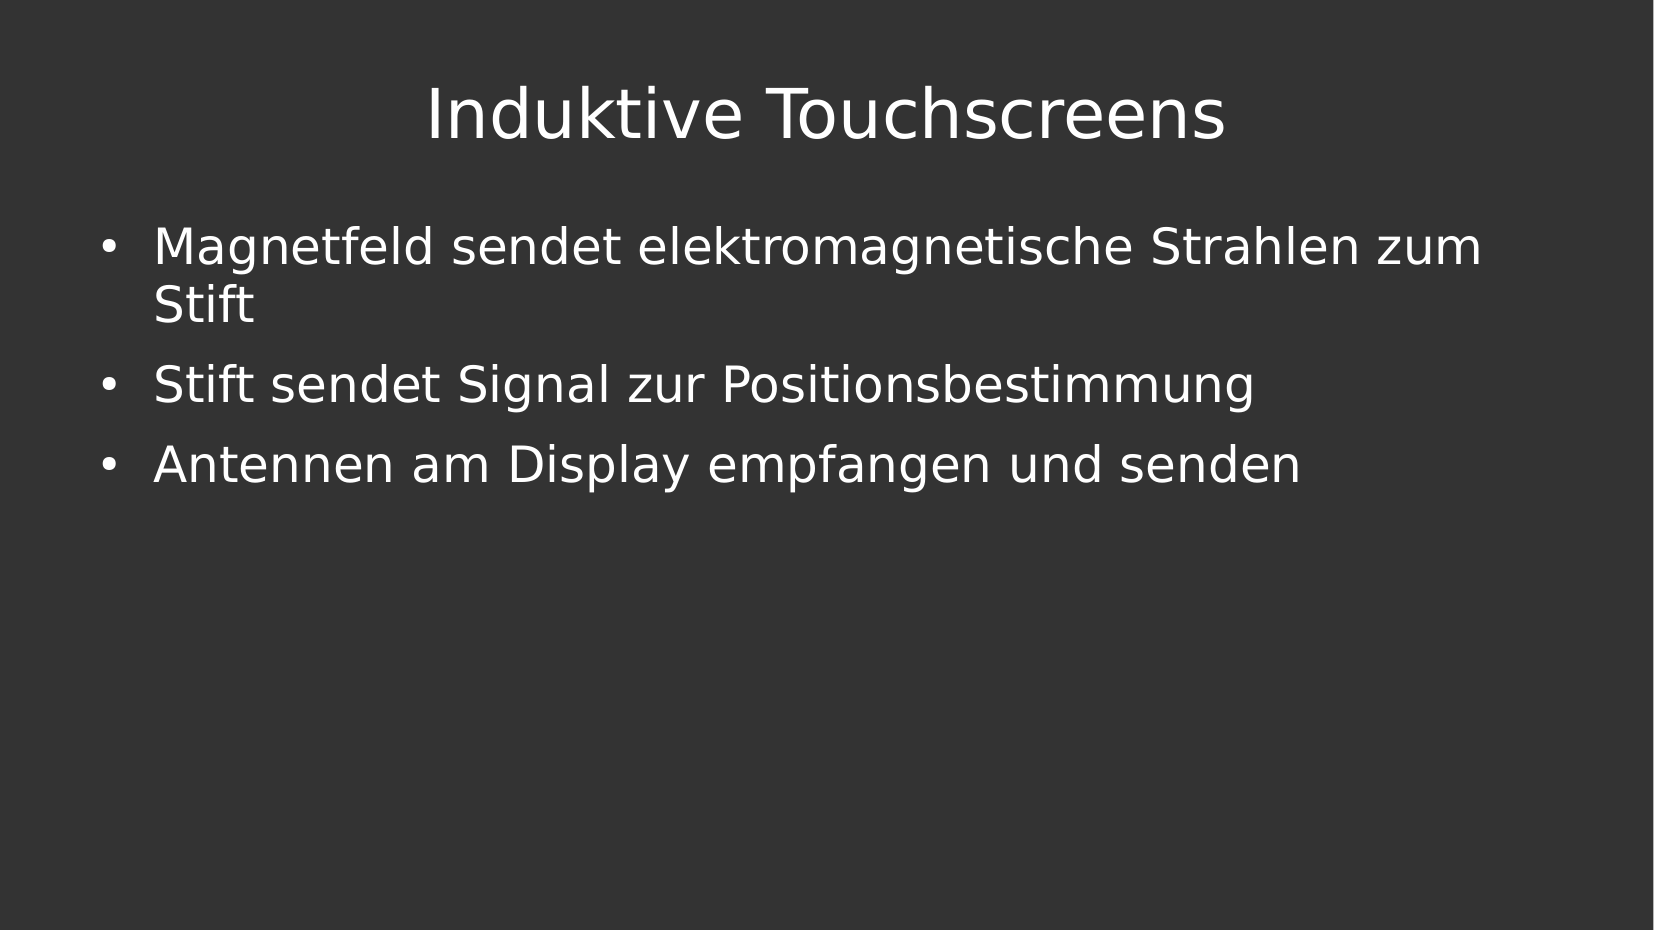

# Induktive Touchscreens
Magnetfeld sendet elektromagnetische Strahlen zum Stift
Stift sendet Signal zur Positionsbestimmung
Antennen am Display empfangen und senden